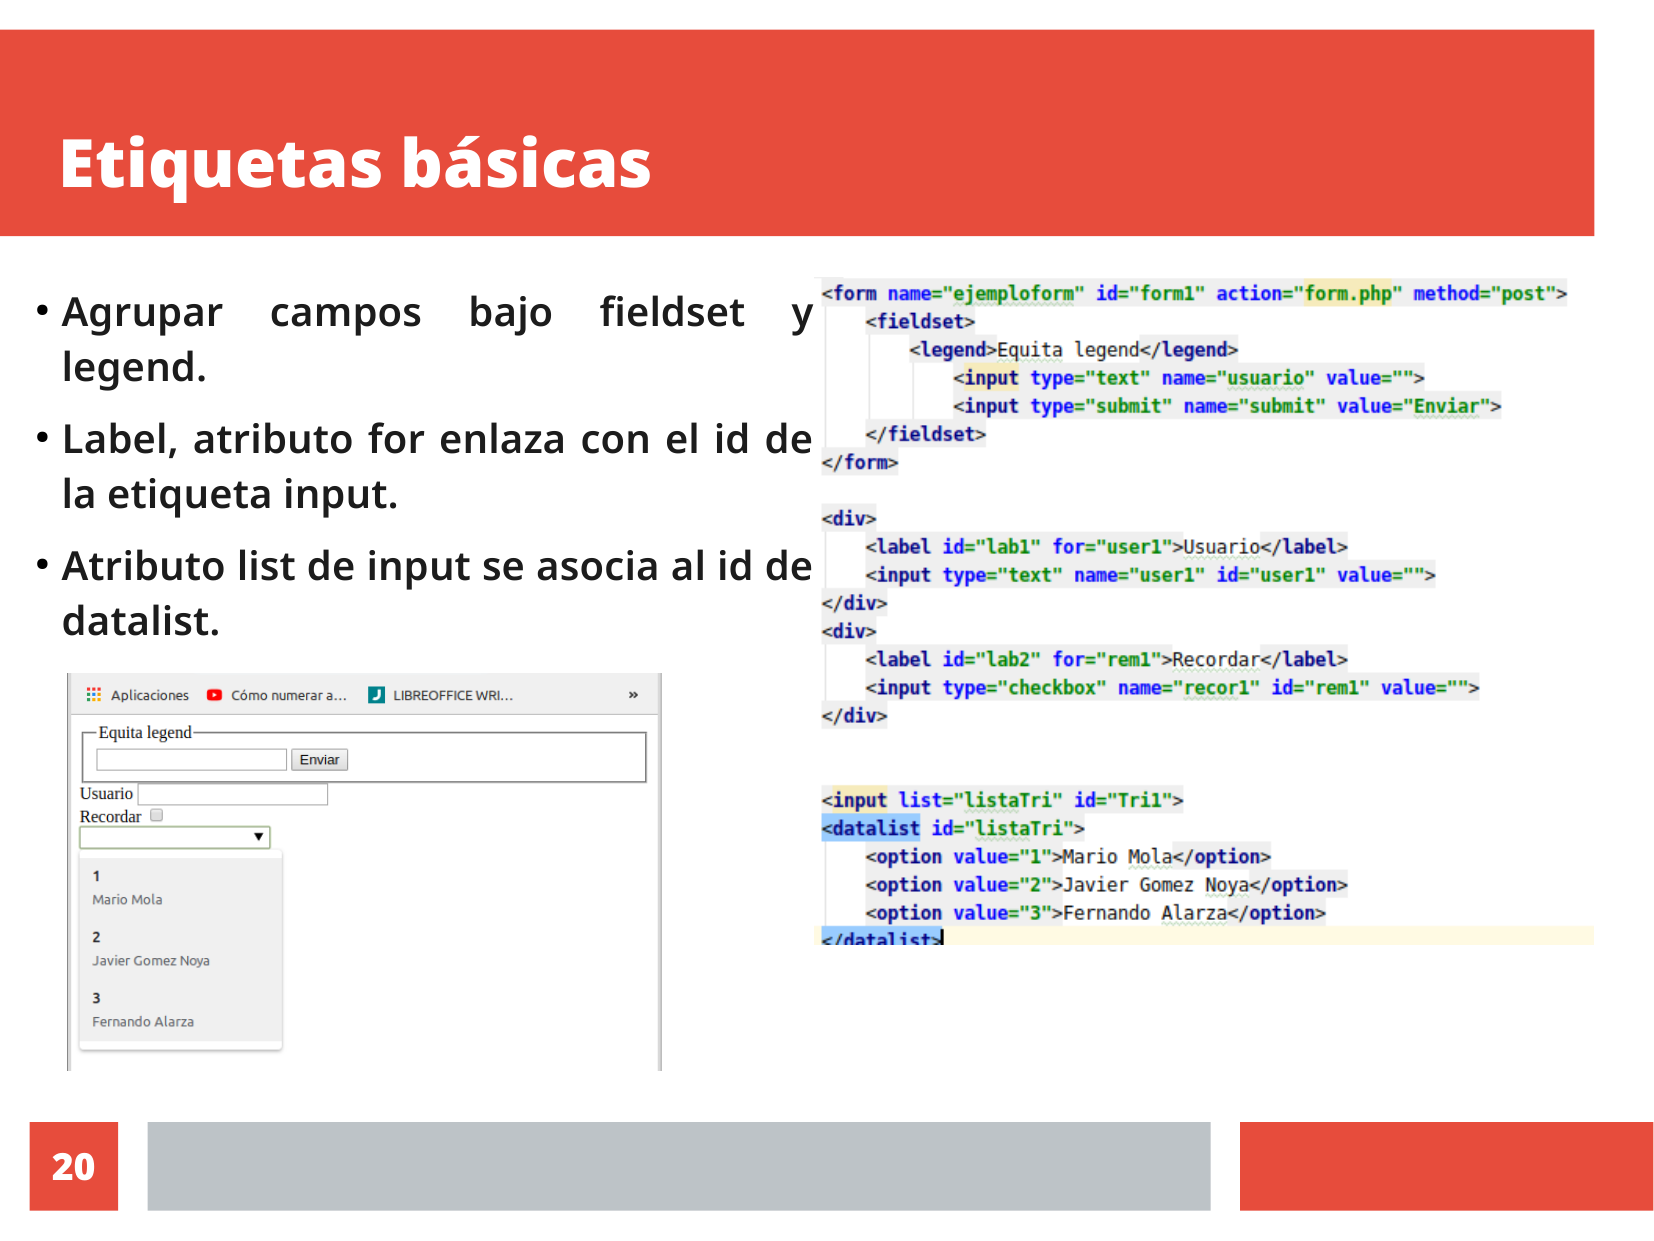

# Etiquetas básicas
Agrupar campos bajo fieldset y legend.
Label, atributo for enlaza con el id de la etiqueta input.
Atributo list de input se asocia al id de datalist.
20